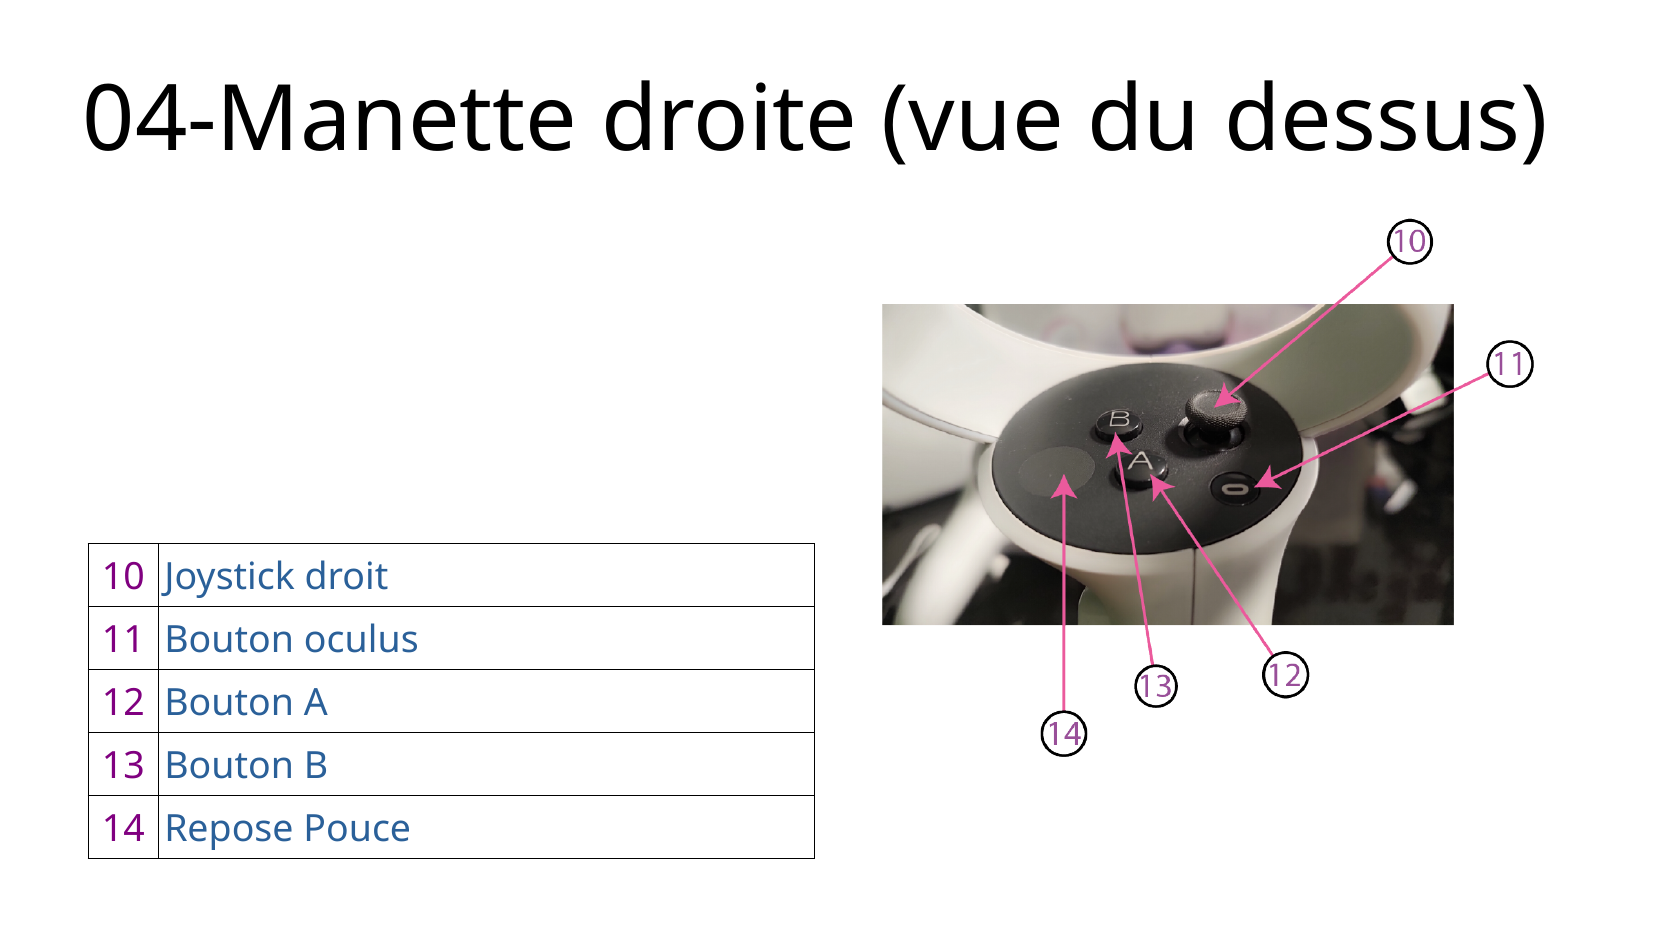

# 04-Manette droite (vue du dessus)
| 10 | Joystick droit |
| --- | --- |
| 11 | Bouton oculus |
| 12 | Bouton A |
| 13 | Bouton B |
| 14 | Repose Pouce |